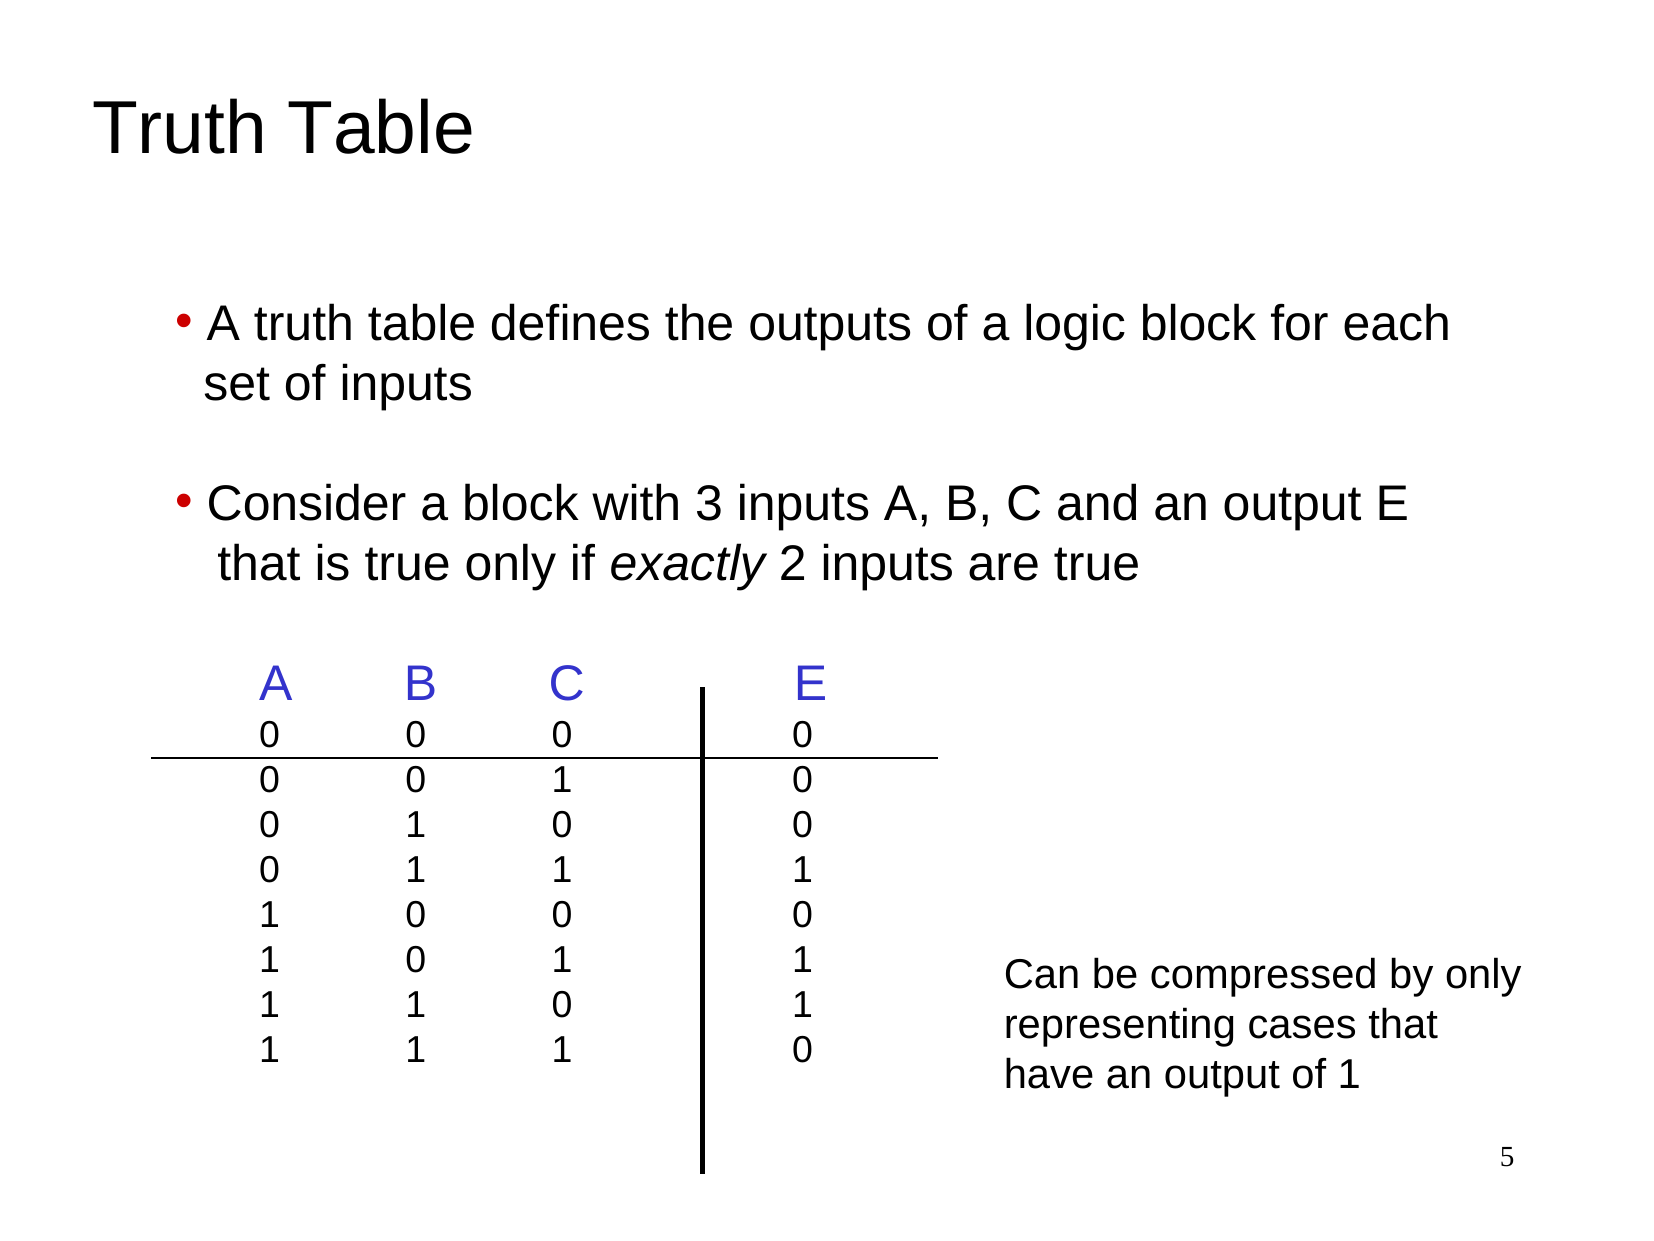

Truth Table
 A truth table defines the outputs of a logic block for each
 set of inputs
 Consider a block with 3 inputs A, B, C and an output E
 that is true only if exactly 2 inputs are true
 A B C E
 0 0 0 0
 0 0 1 0
 0 1 0 0
 0 1 1 1
 1 0 0 0
 1 0 1 1
 1 1 0 1
 1 1 1 0
Can be compressed by only
representing cases that
have an output of 1